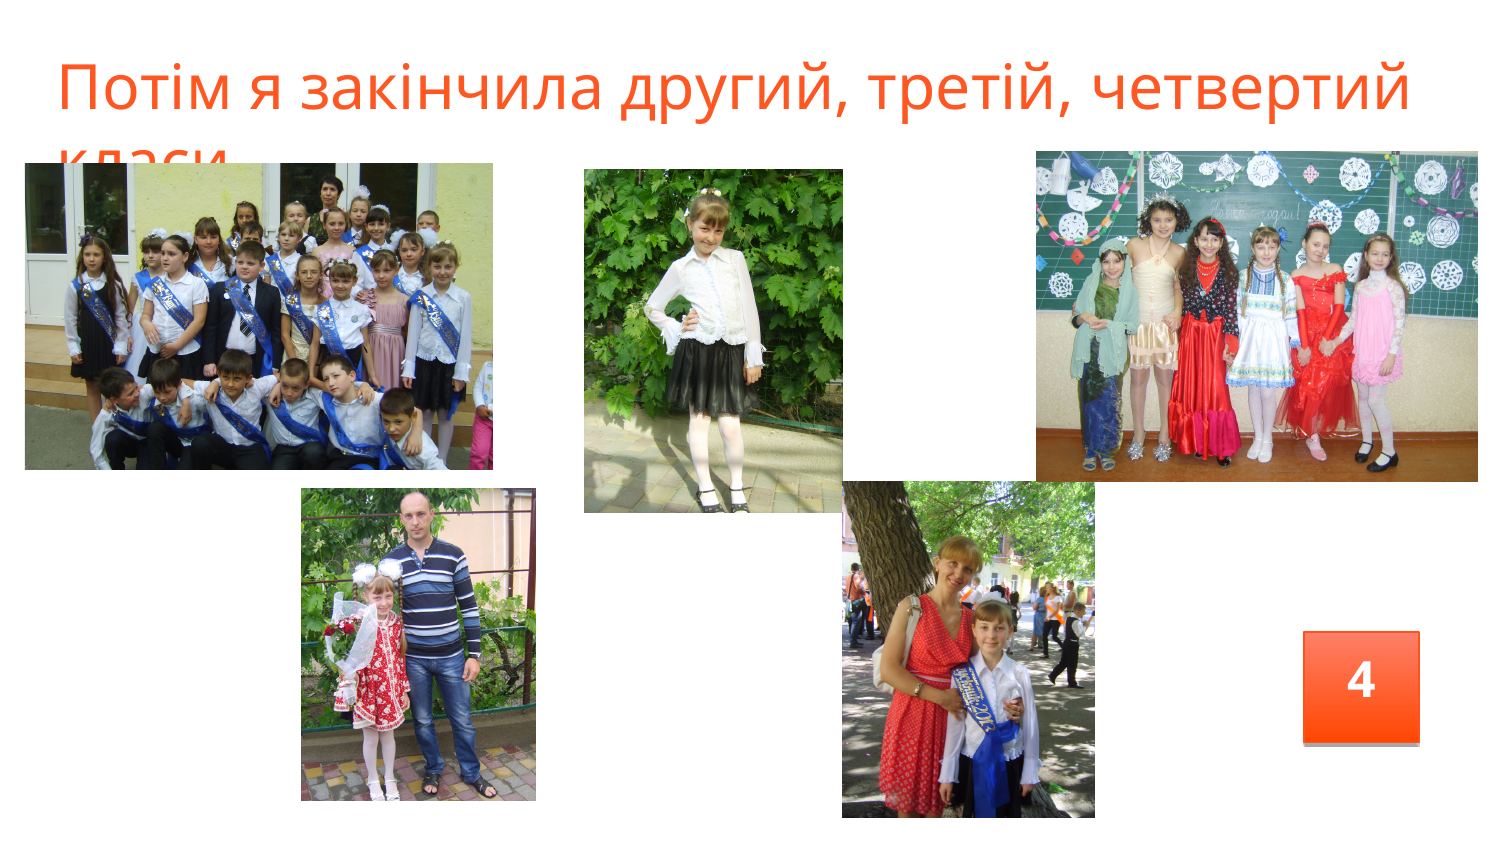

# Потім я закінчила другий, третій, четвертий класи
4